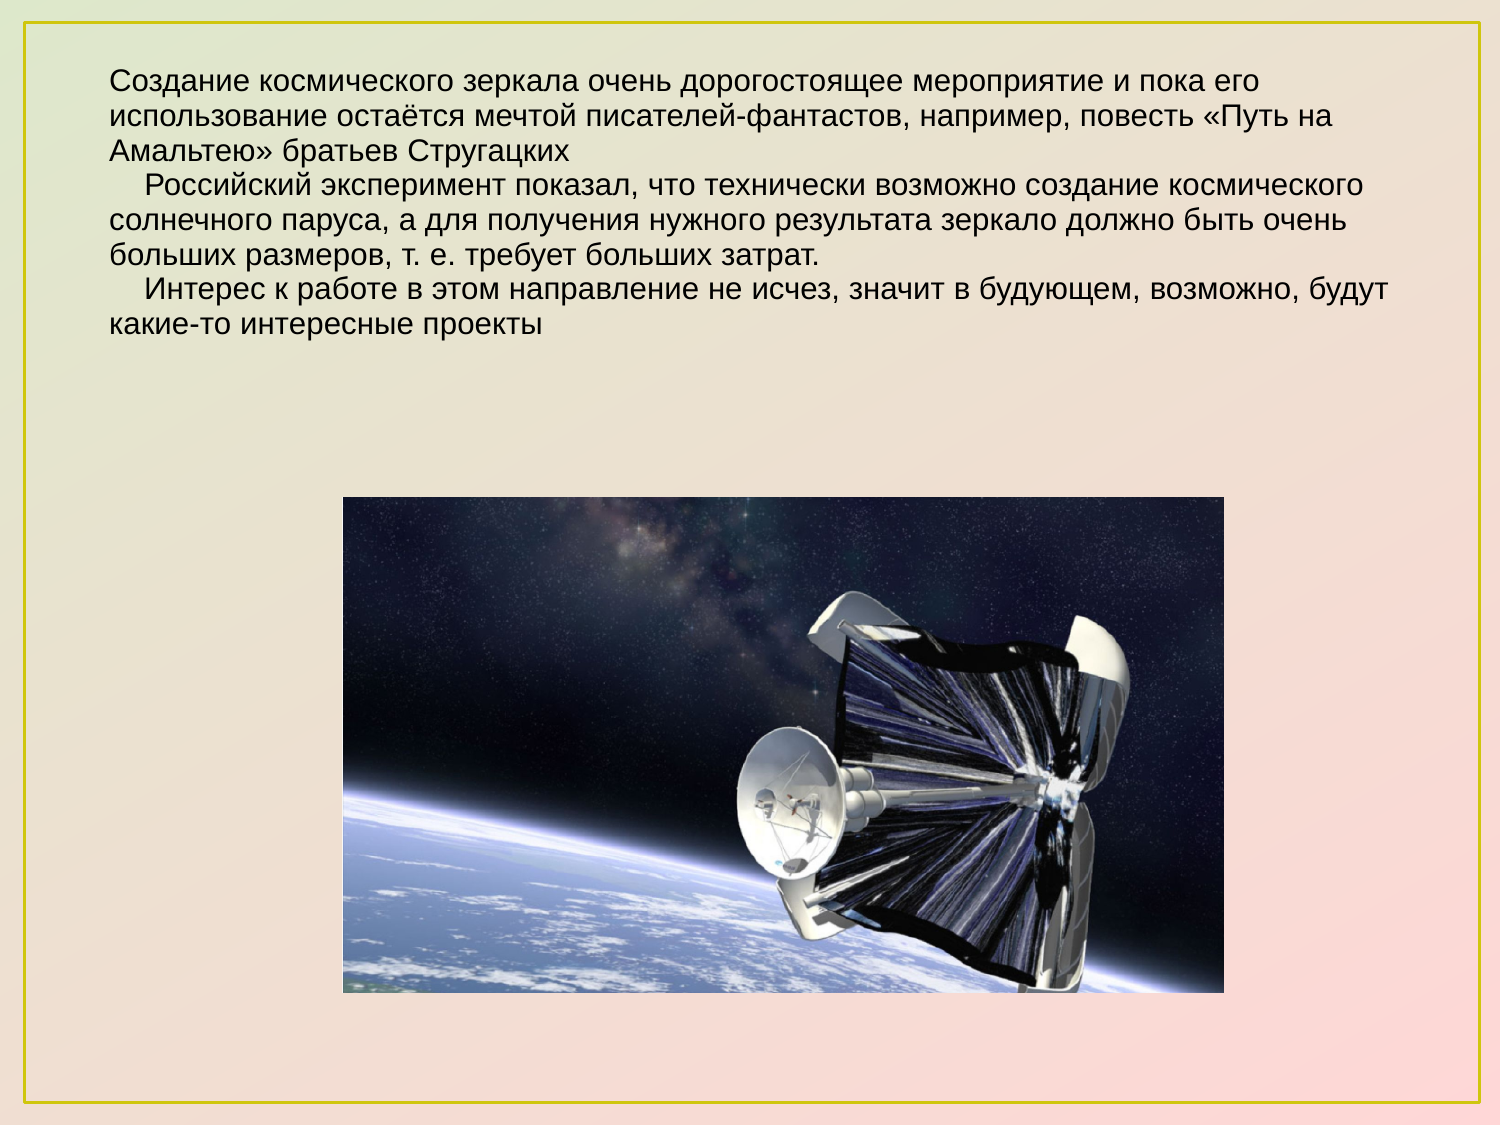

Создание космического зеркала очень дорогостоящее мероприятие и пока его использование остаётся мечтой писателей-фантастов, например, повесть «Путь на Амальтею» братьев Стругацких
 Российский эксперимент показал, что технически возможно создание космического солнечного паруса, а для получения нужного результата зеркало должно быть очень больших размеров, т. е. требует больших затрат.
 Интерес к работе в этом направление не исчез, значит в будующем, возможно, будут какие-то интересные проекты